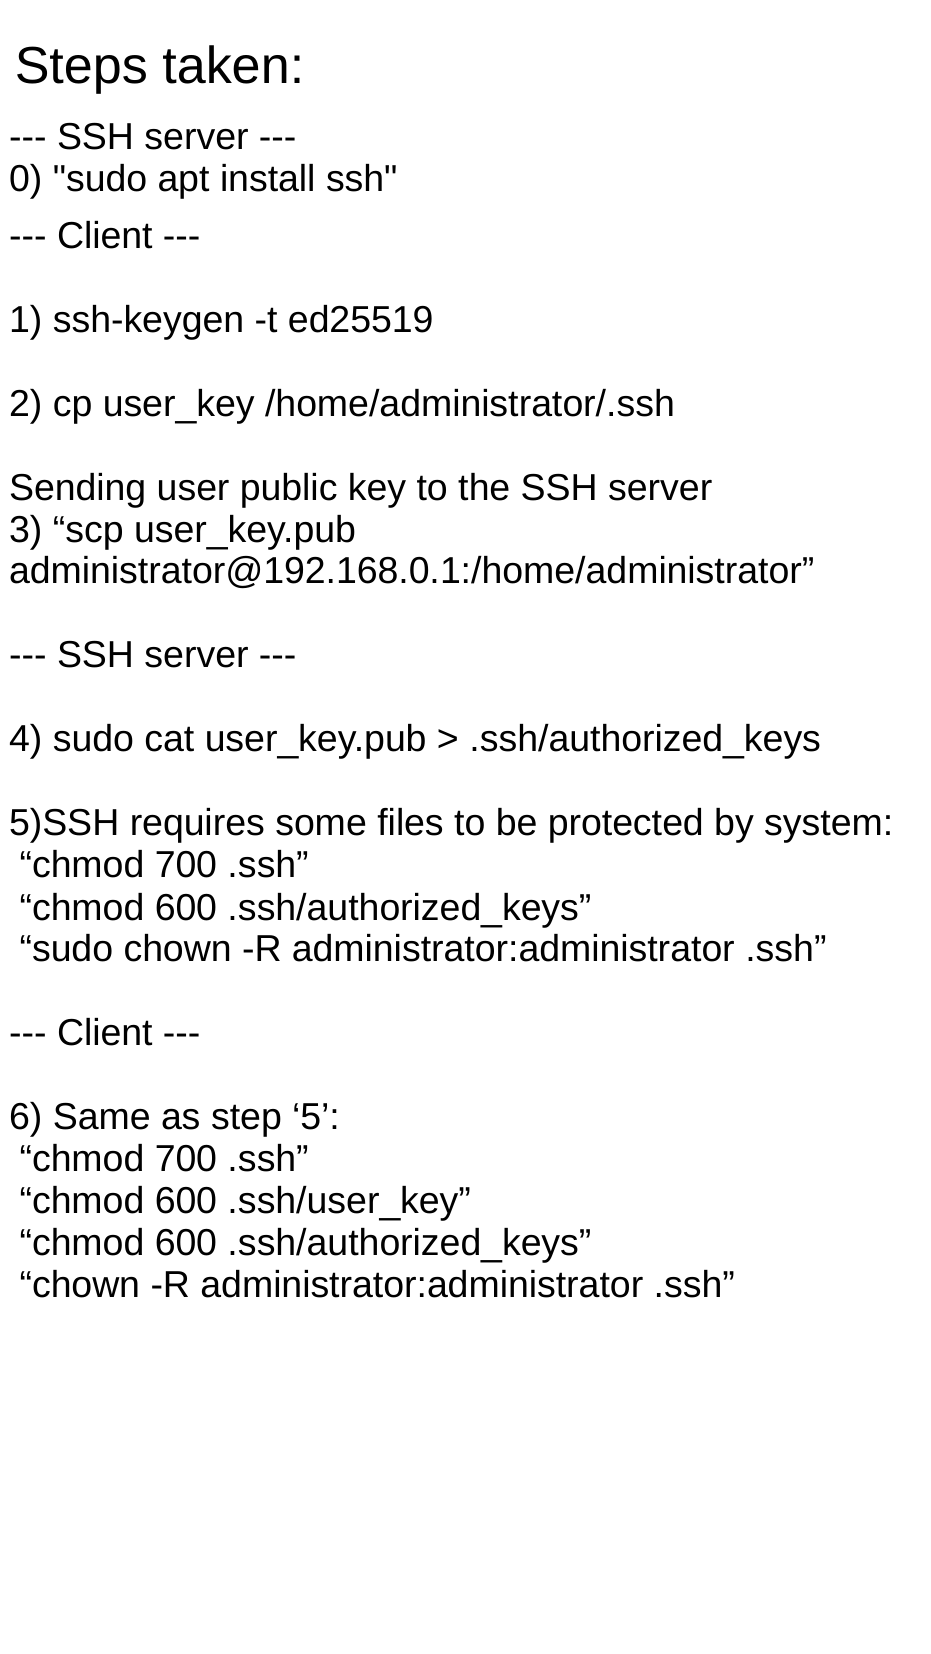

Steps taken:
--- SSH server ---
0) "sudo apt install ssh"
--- Client ---
1) ssh-keygen -t ed25519
2) cp user_key /home/administrator/.ssh
Sending user public key to the SSH server
3) “scp user_key.pub administrator@192.168.0.1:/home/administrator”
--- SSH server ---
4) sudo cat user_key.pub > .ssh/authorized_keys
5)SSH requires some files to be protected by system:
 “chmod 700 .ssh”
 “chmod 600 .ssh/authorized_keys”
 “sudo chown -R administrator:administrator .ssh”
--- Client ---
6) Same as step ‘5’:
 “chmod 700 .ssh”
 “chmod 600 .ssh/user_key”
 “chmod 600 .ssh/authorized_keys”
 “chown -R administrator:administrator .ssh”